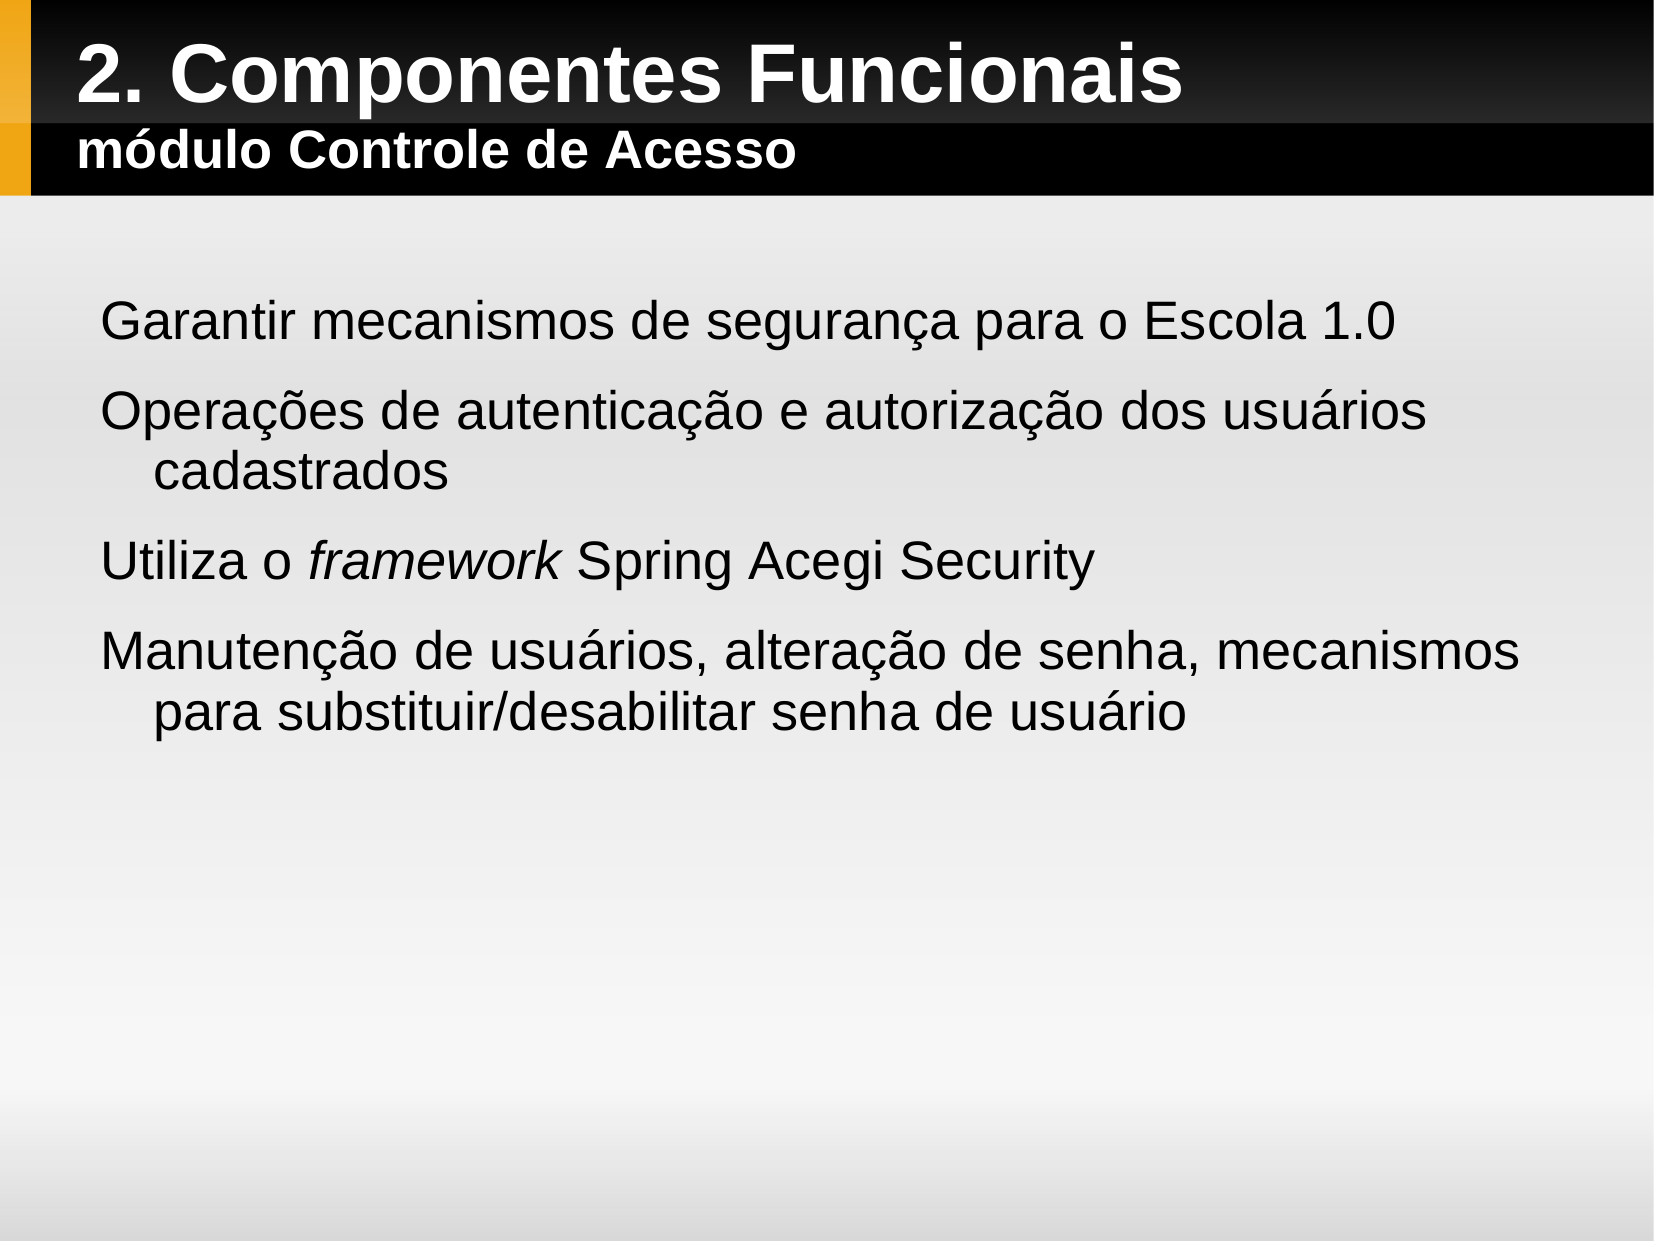

# 2. Componentes Funcionais módulo Controle de Acesso
Garantir mecanismos de segurança para o Escola 1.0
Operações de autenticação e autorização dos usuários cadastrados
Utiliza o framework Spring Acegi Security
Manutenção de usuários, alteração de senha, mecanismos para substituir/desabilitar senha de usuário